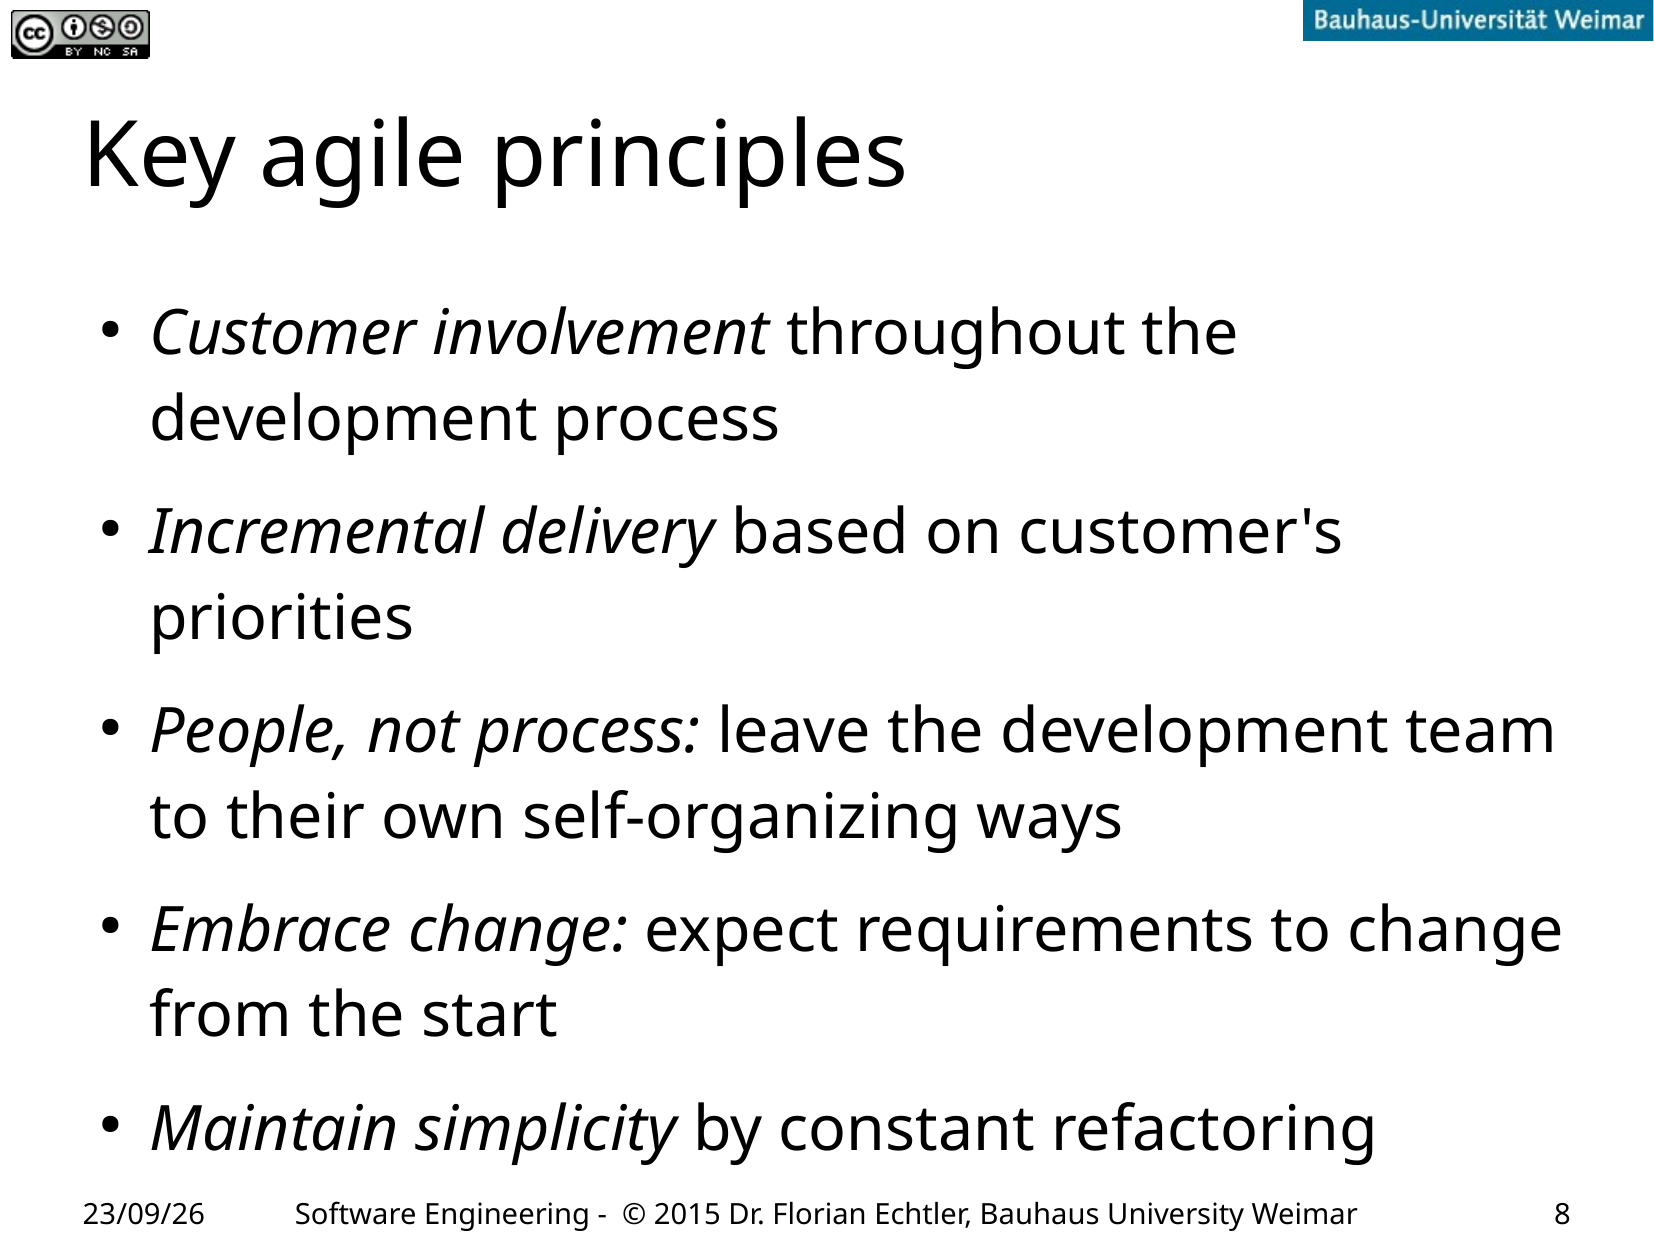

# Key agile principles
Customer involvement throughout the development process
Incremental delivery based on customer's priorities
People, not process: leave the development team to their own self-organizing ways
Embrace change: expect requirements to change from the start
Maintain simplicity by constant refactoring
Software Engineering - © 2015 Dr. Florian Echtler, Bauhaus University Weimar
8